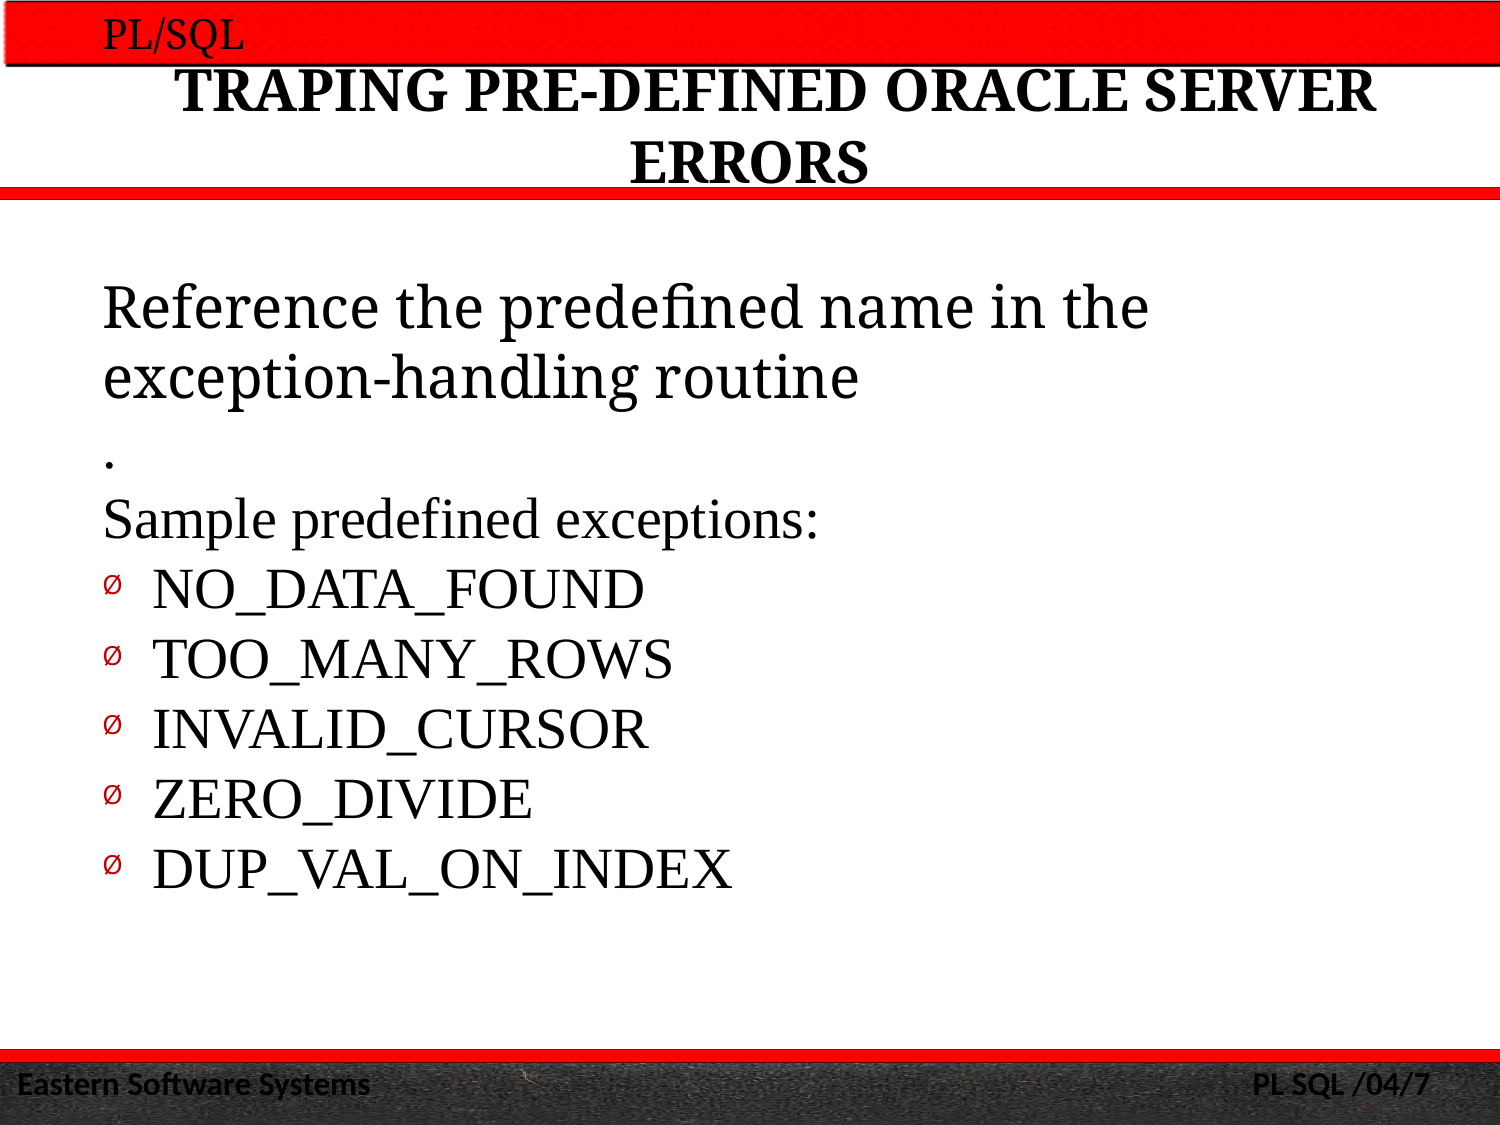

PL/SQL
 TRAPING PRE-DEFINED ORACLE SERVER ERRORS
Reference the predefined name in the exception-handling routine
.
Sample predefined exceptions:
 NO_DATA_FOUND
 TOO_MANY_ROWS
 INVALID_CURSOR
 ZERO_DIVIDE
 DUP_VAL_ON_INDEX
Eastern Software Systems
 PL SQL /04/7